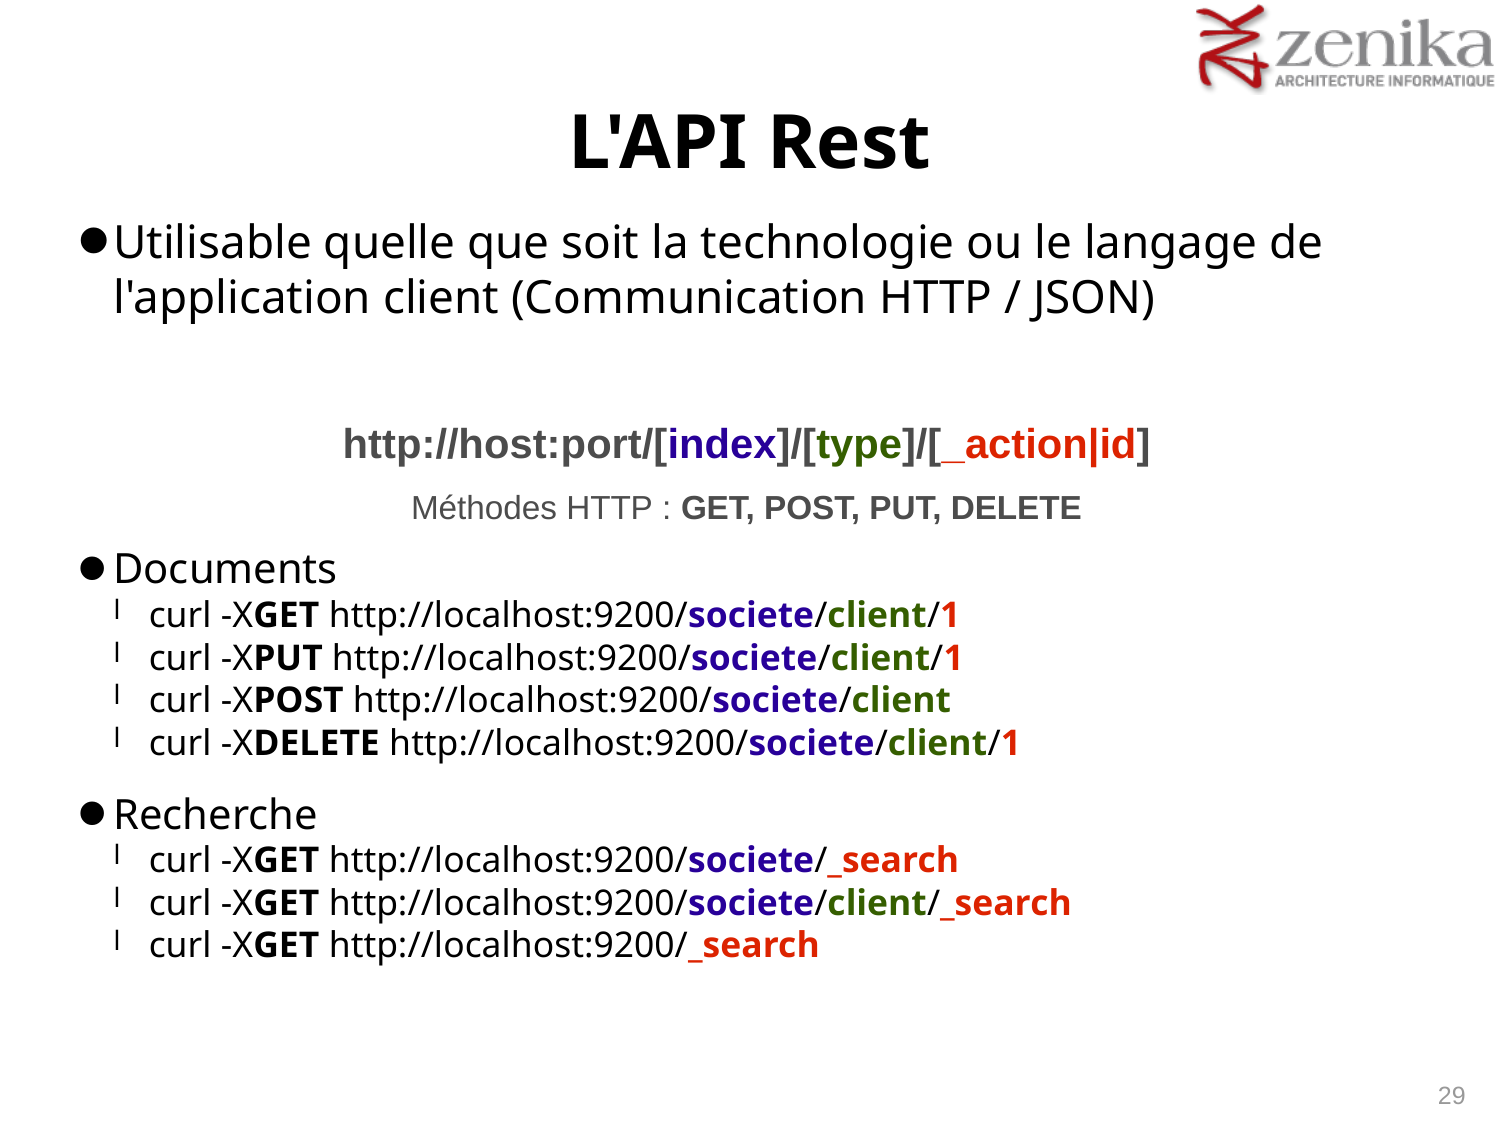

L'API Rest
Utilisable quelle que soit la technologie ou le langage de l'application client (Communication HTTP / JSON)
Documents
curl -XGET http://localhost:9200/societe/client/1
curl -XPUT http://localhost:9200/societe/client/1
curl -XPOST http://localhost:9200/societe/client
curl -XDELETE http://localhost:9200/societe/client/1
Recherche
curl -XGET http://localhost:9200/societe/_search
curl -XGET http://localhost:9200/societe/client/_search
curl -XGET http://localhost:9200/_search
http://host:port/[index]/[type]/[_action|id]
Méthodes HTTP : GET, POST, PUT, DELETE